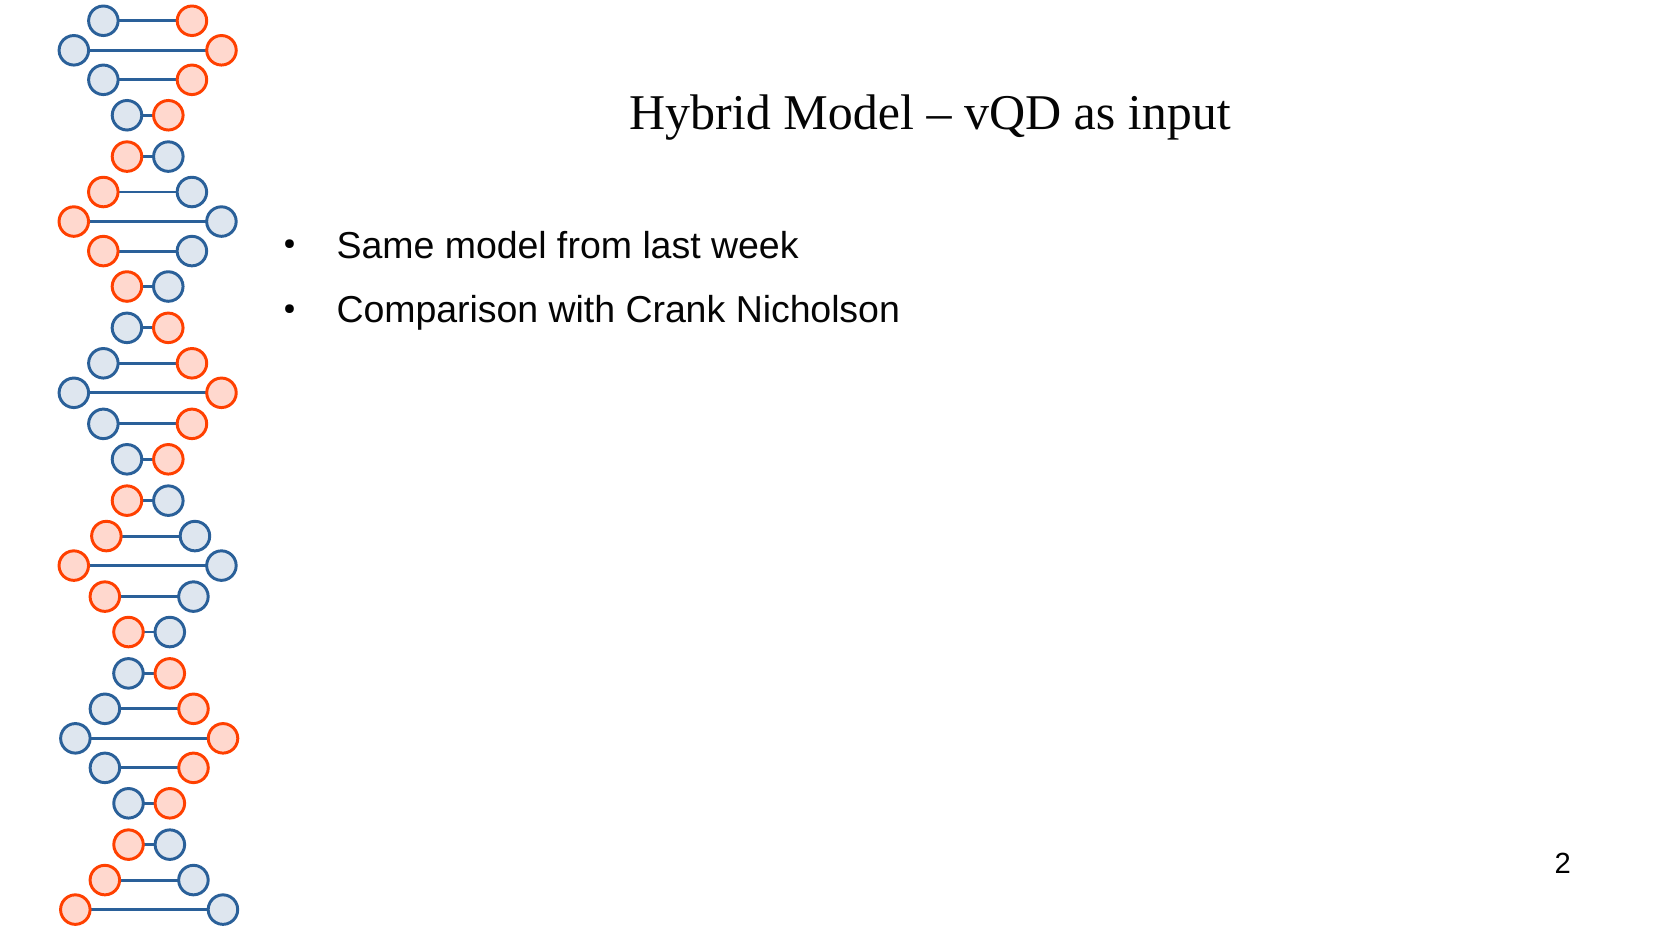

# Hybrid Model – vQD as input
Same model from last week
Comparison with Crank Nicholson
2